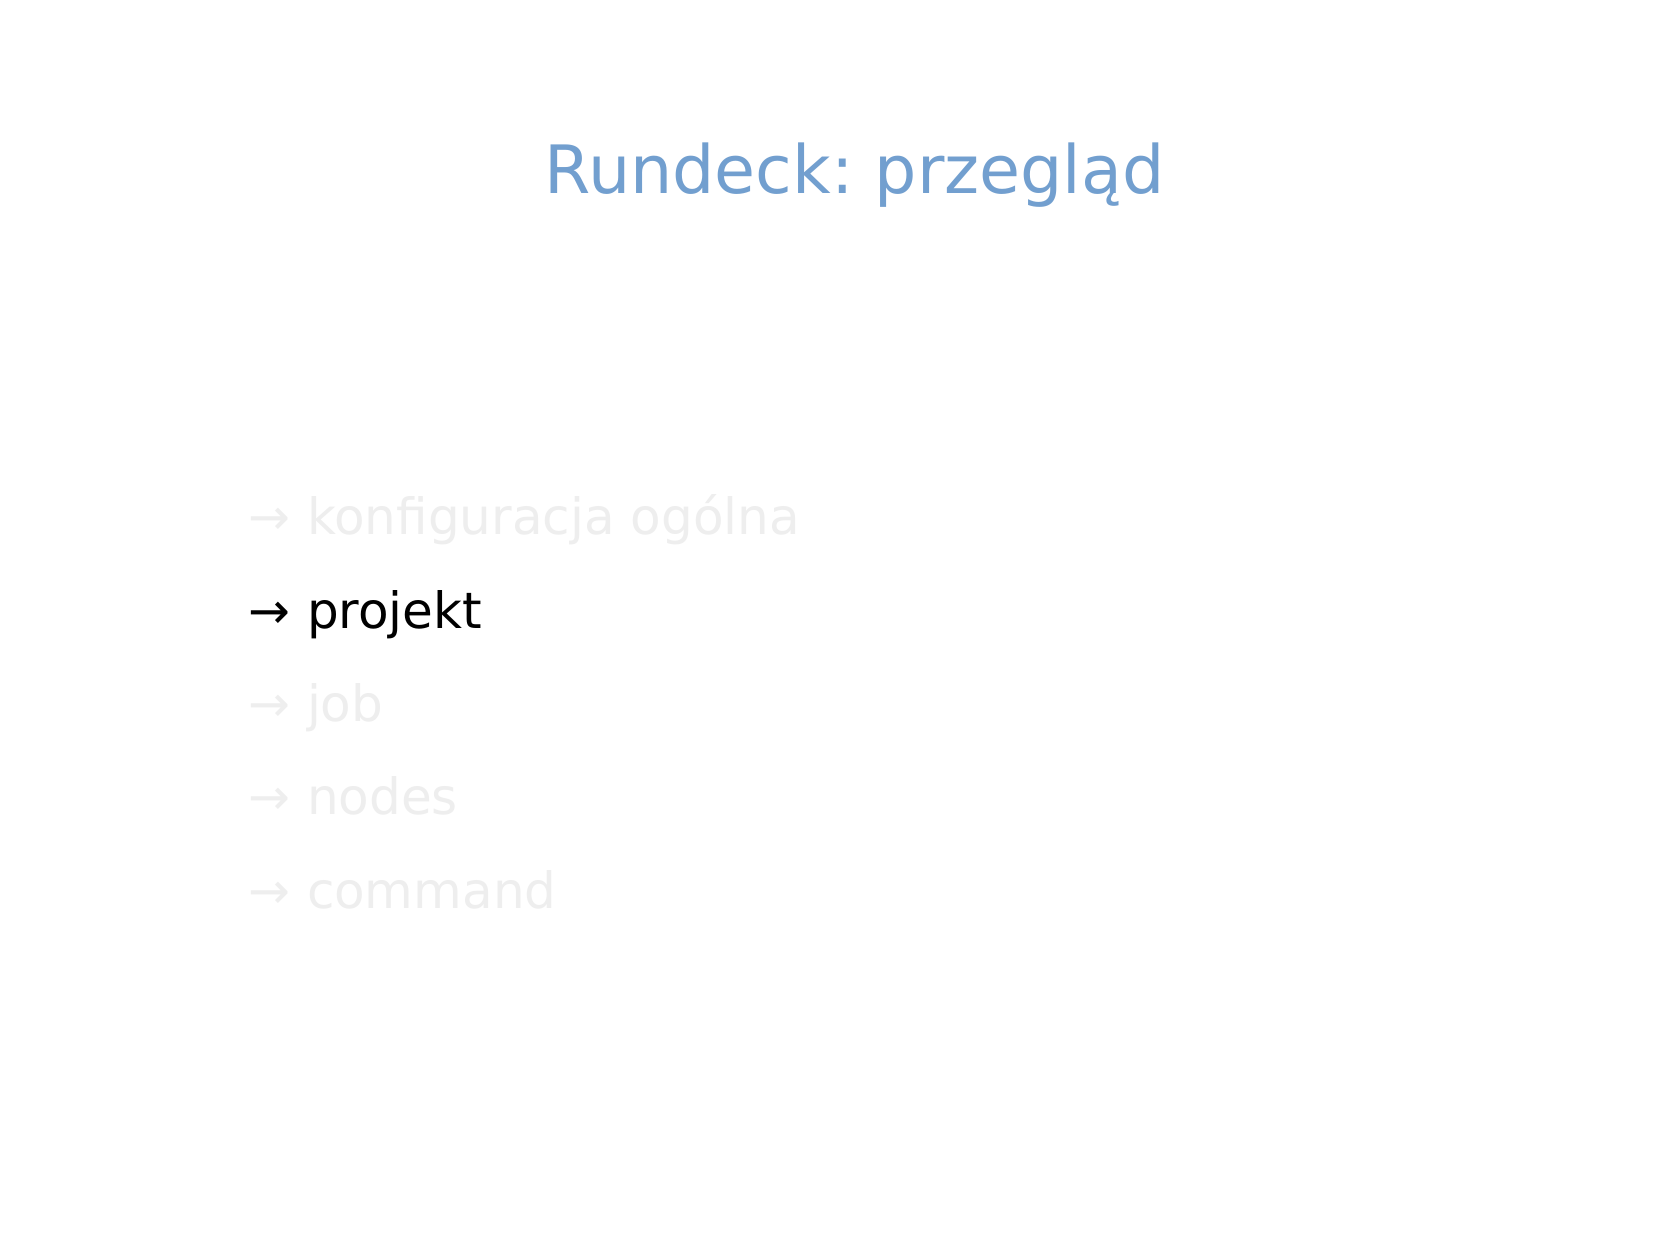

Rundeck: przegląd
→ konfiguracja ogólna
→ projekt
→ job
→ nodes
→ command